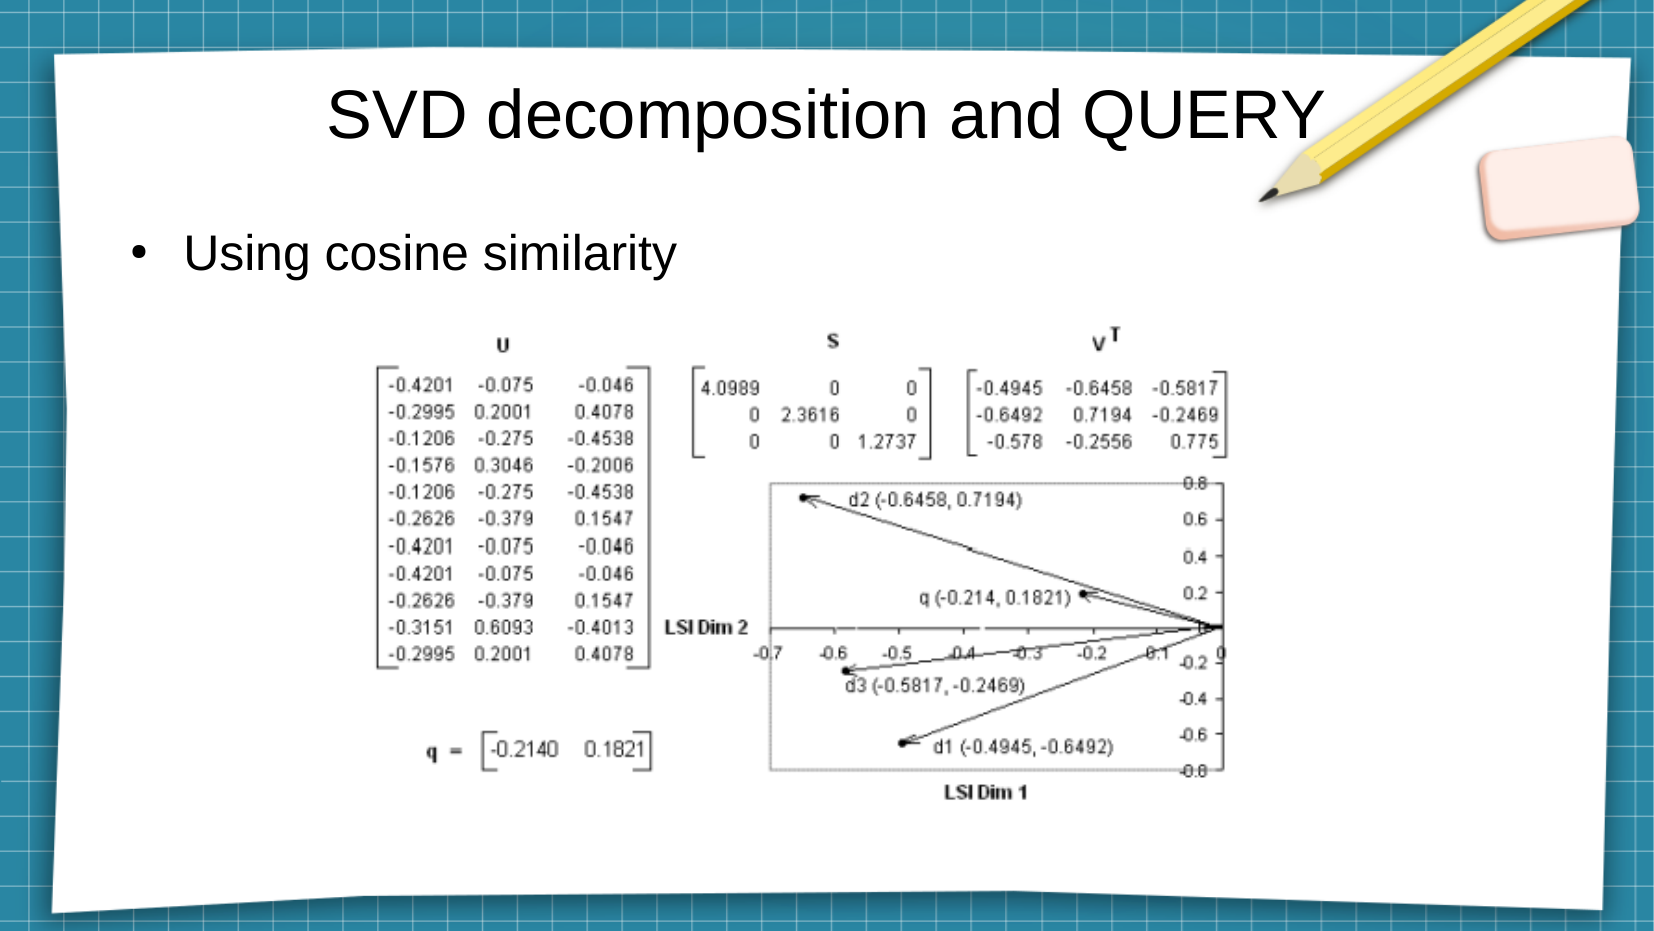

# SVD decomposition and QUERY
Using cosine similarity